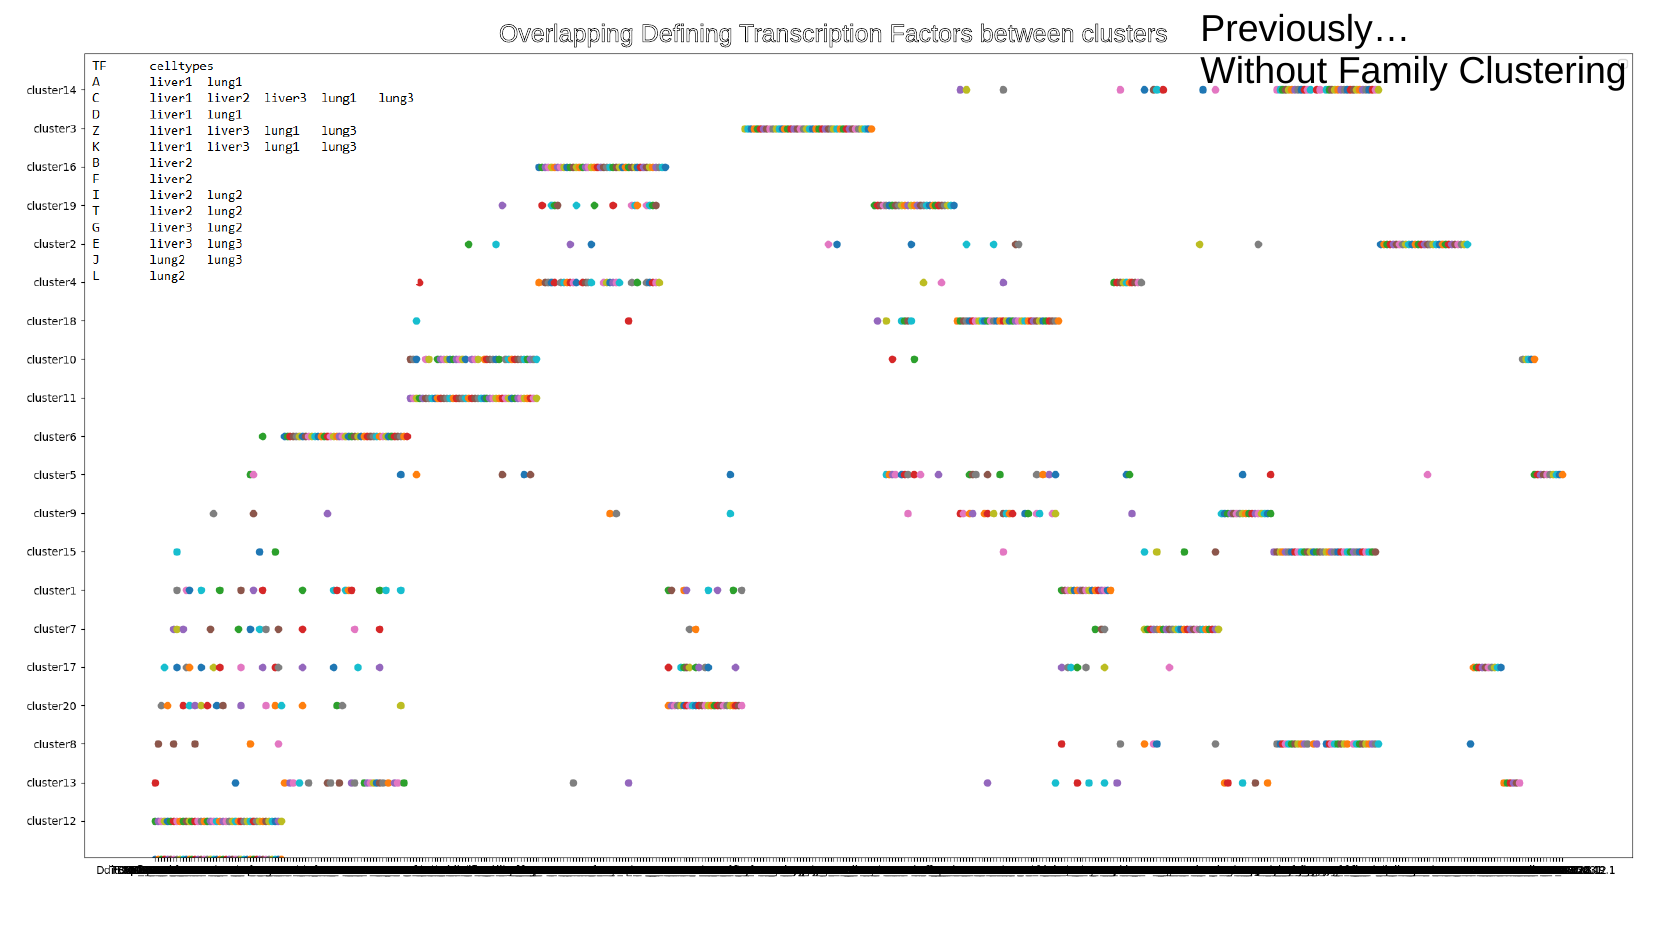

Previously…
Without Family Clustering
Overlapping Defining Transcription Factors between clusters